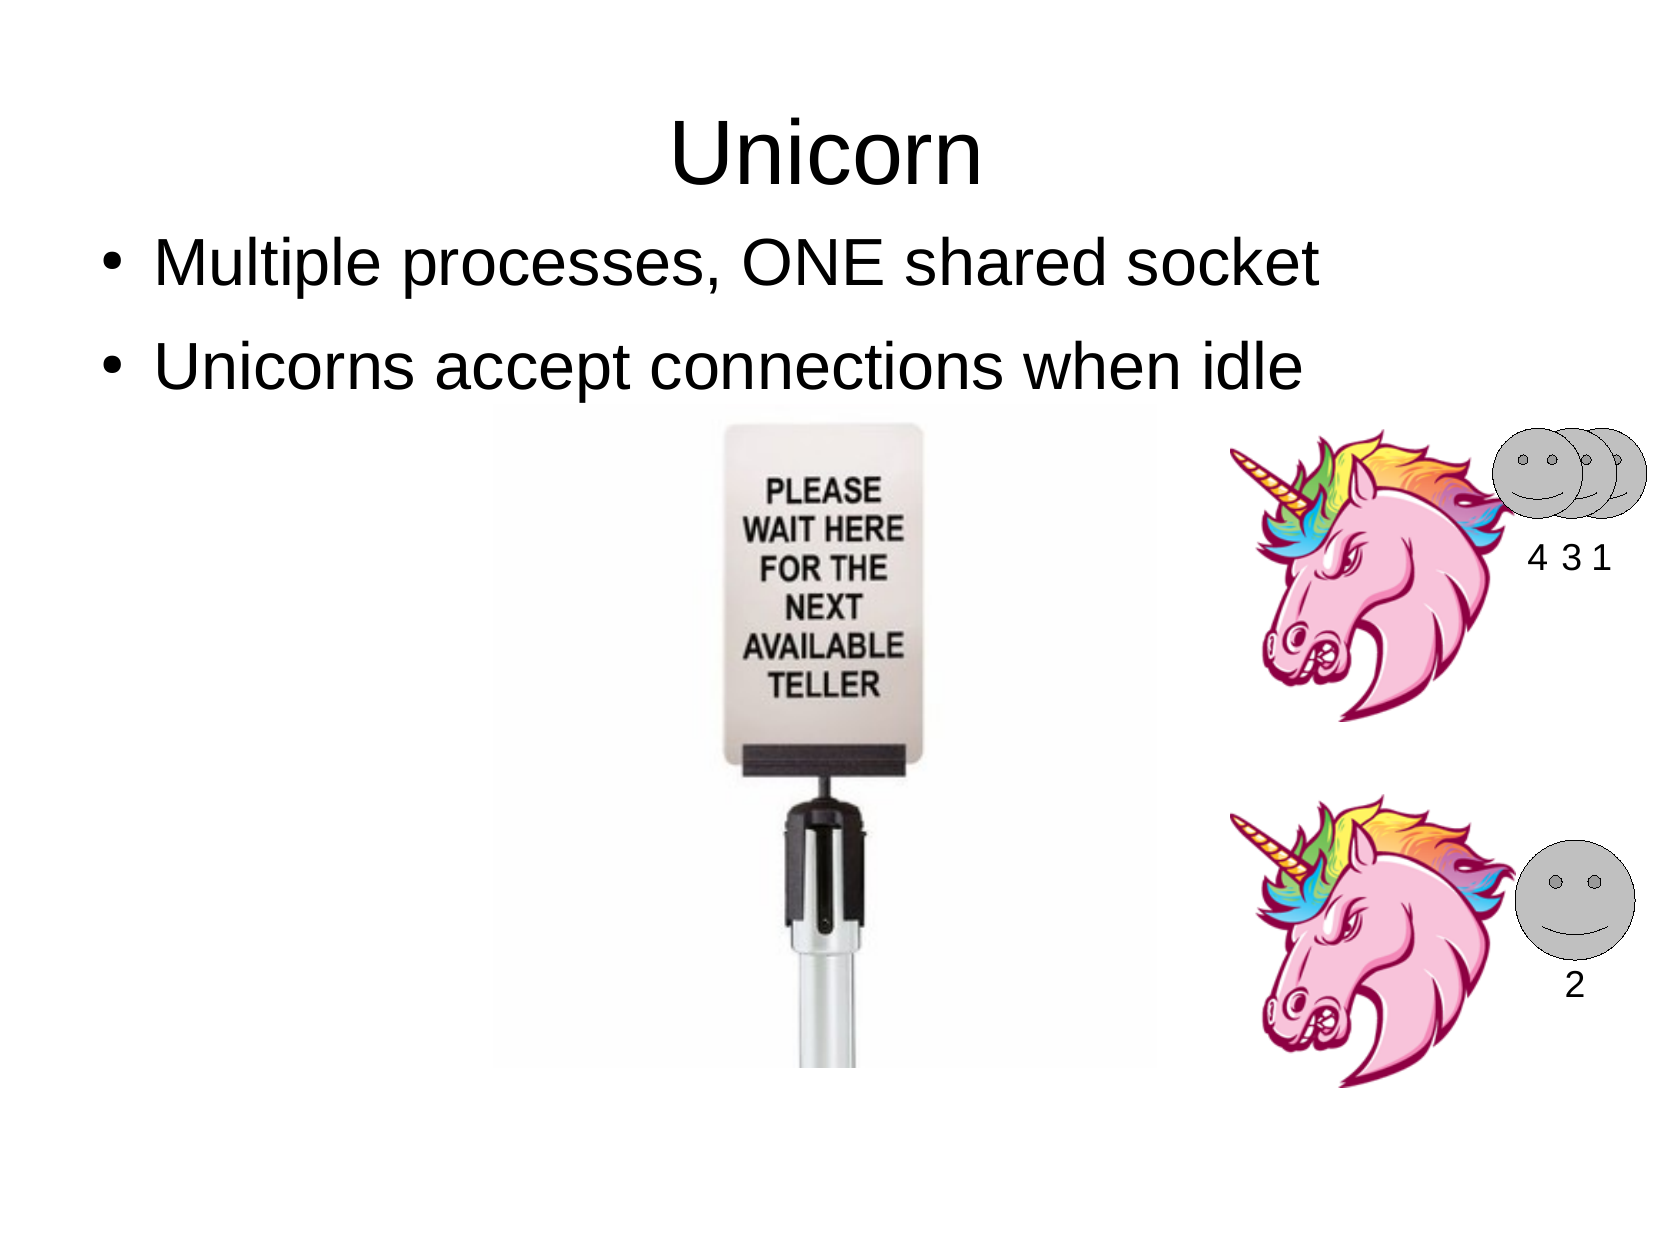

# Unicorn
Multiple processes, ONE shared socket
Unicorns accept connections when idle
4
3
1
2